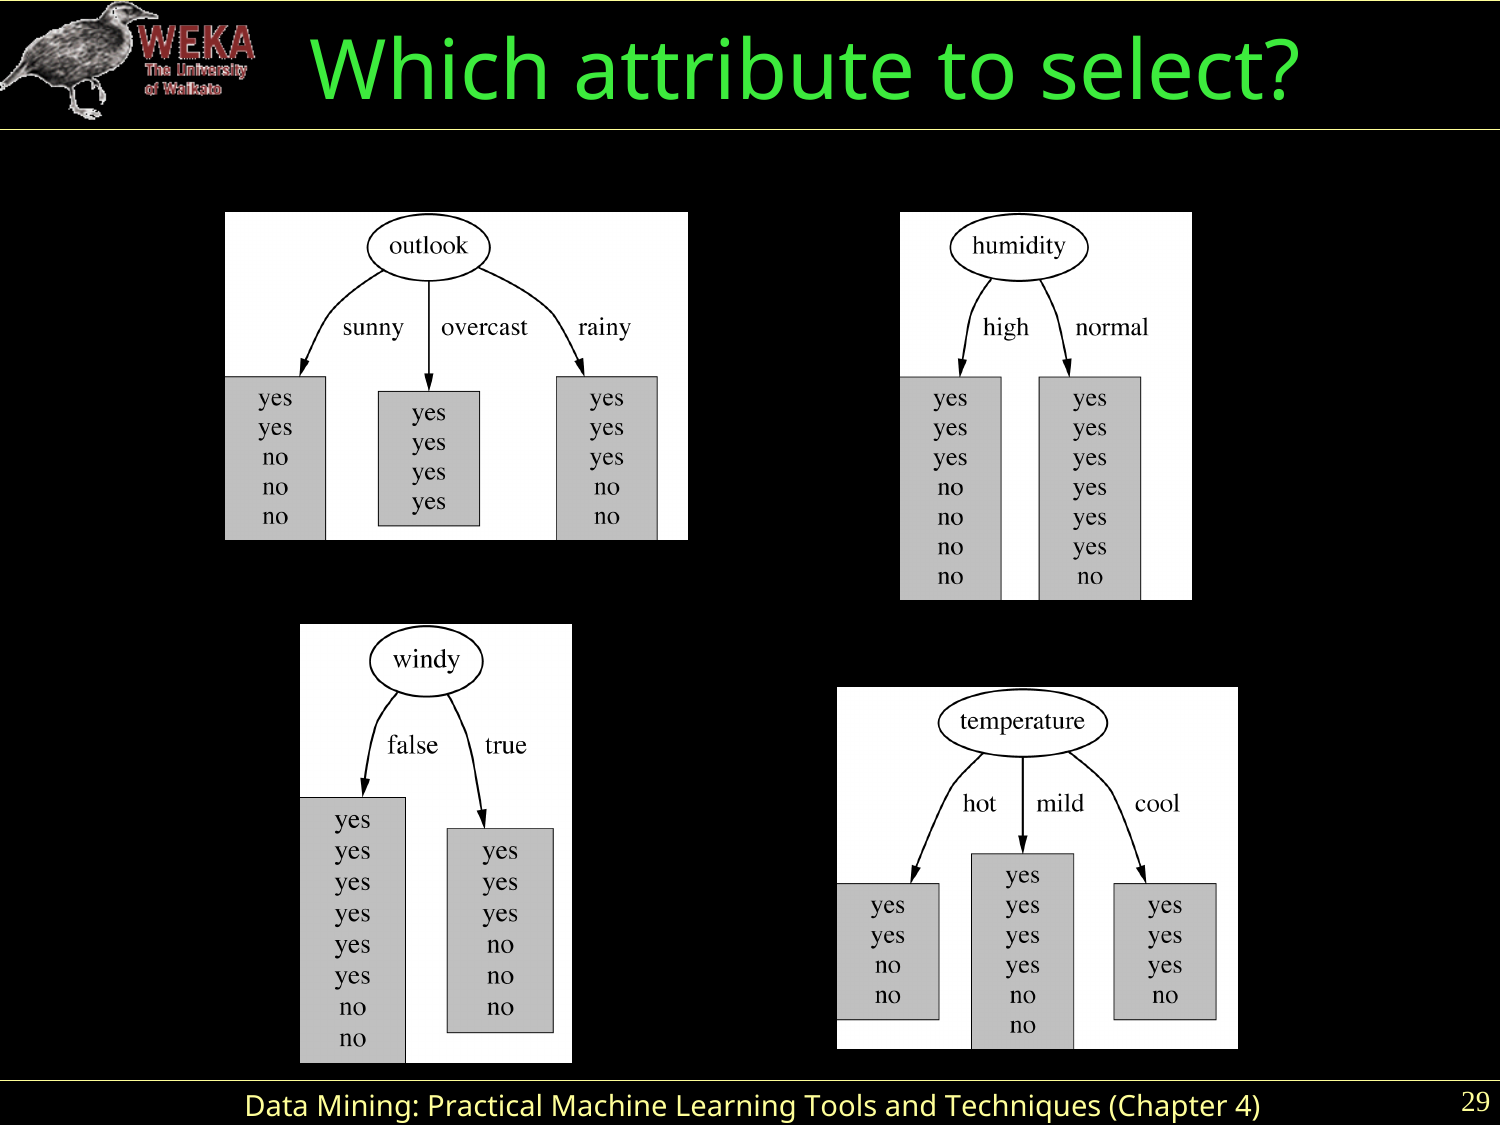

# Which attribute to select?
Data Mining: Practical Machine Learning Tools and Techniques (Chapter 4)
29